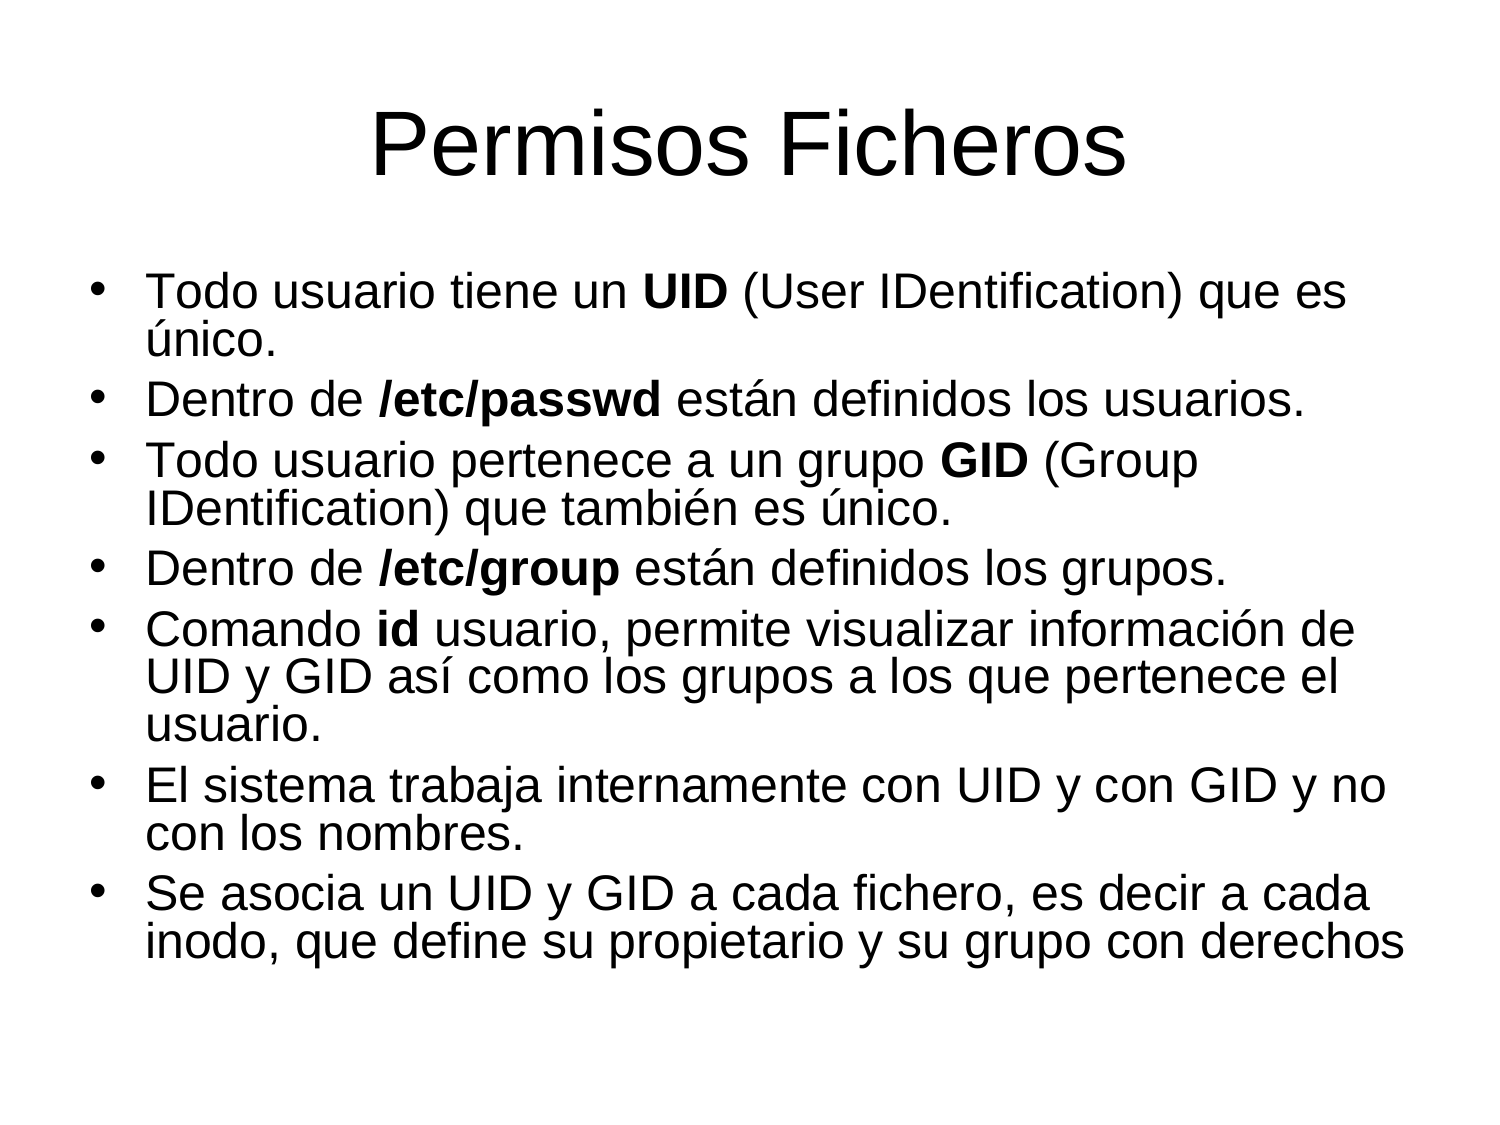

# Permisos Ficheros
Todo usuario tiene un UID (User IDentification) que es único.
Dentro de /etc/passwd están definidos los usuarios.
Todo usuario pertenece a un grupo GID (Group IDentification) que también es único.
Dentro de /etc/group están definidos los grupos.
Comando id usuario, permite visualizar información de UID y GID así como los grupos a los que pertenece el usuario.
El sistema trabaja internamente con UID y con GID y no con los nombres.
Se asocia un UID y GID a cada fichero, es decir a cada inodo, que define su propietario y su grupo con derechos